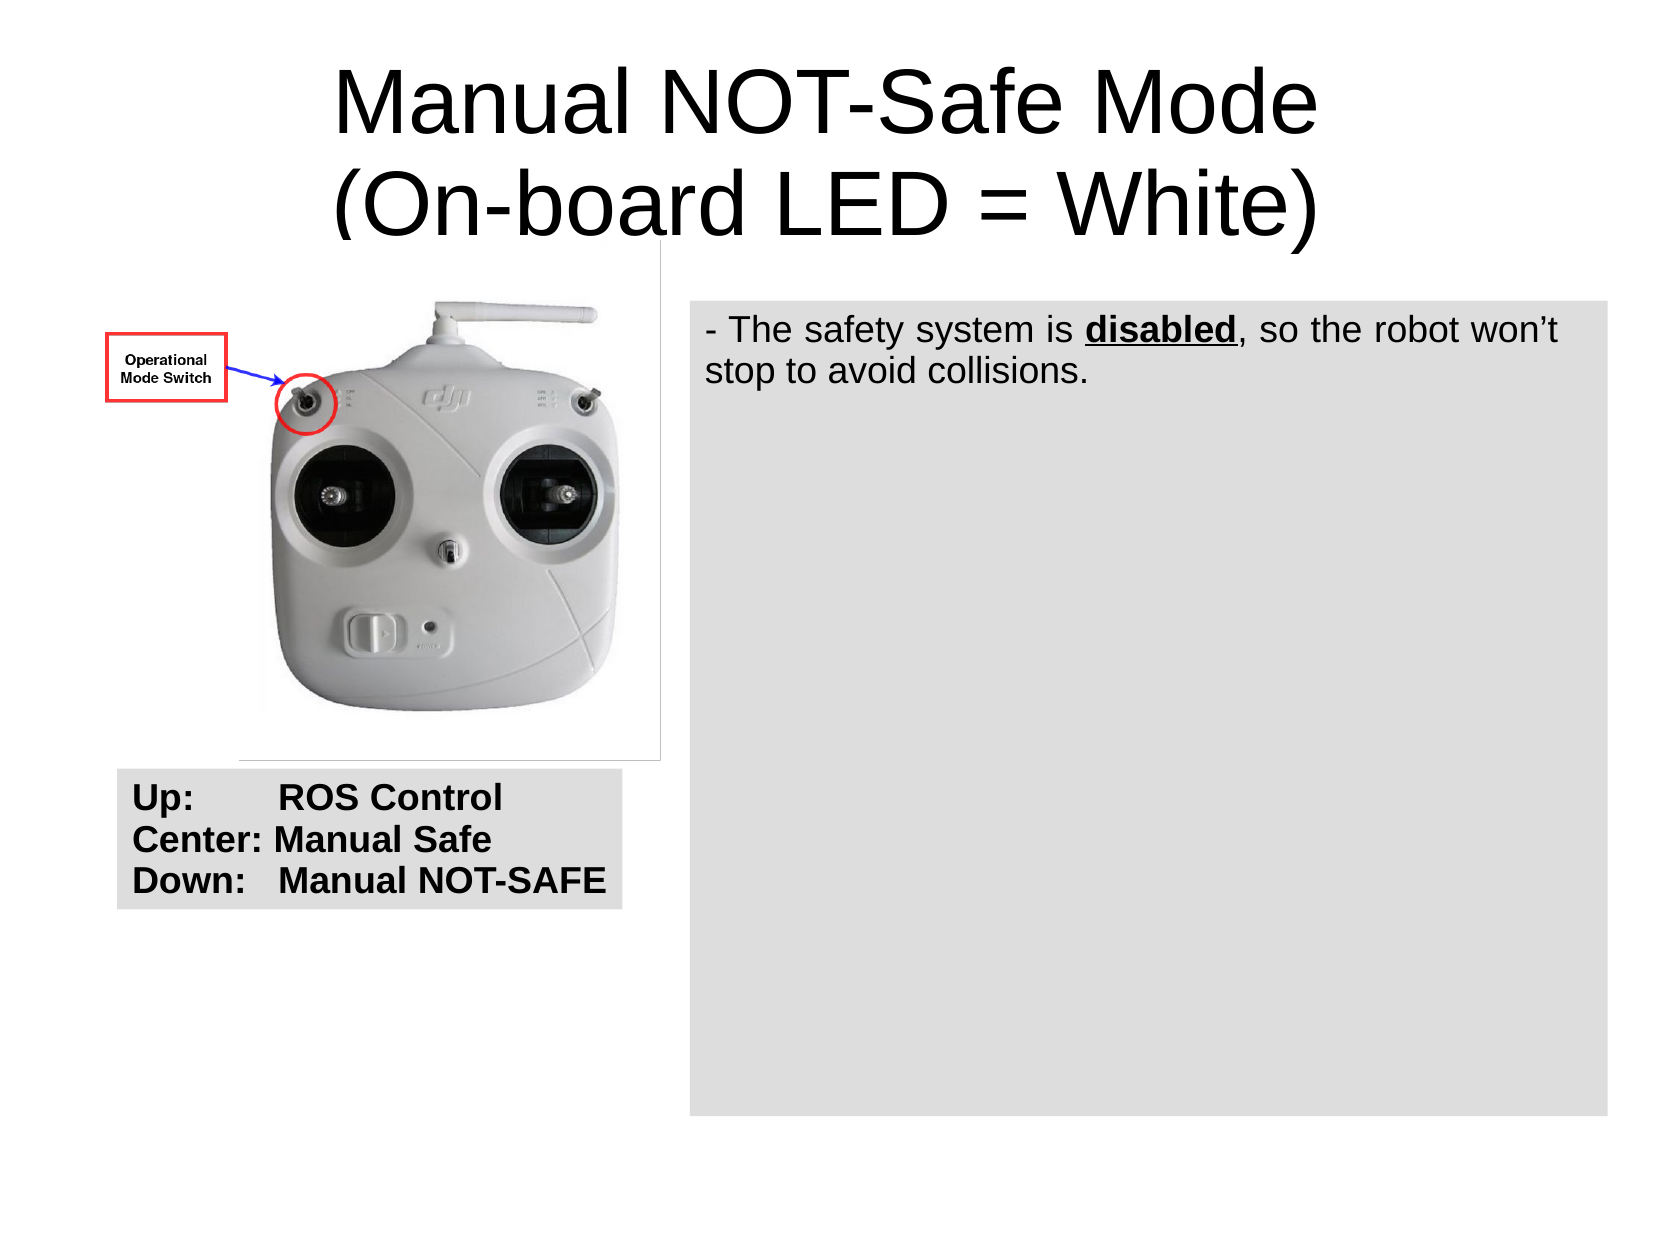

# Manual NOT-Safe Mode (On-board LED = White)
- The safety system is disabled, so the robot won’t stop to avoid collisions.
Up: ROS Control
Center: Manual Safe
Down: Manual NOT-SAFE